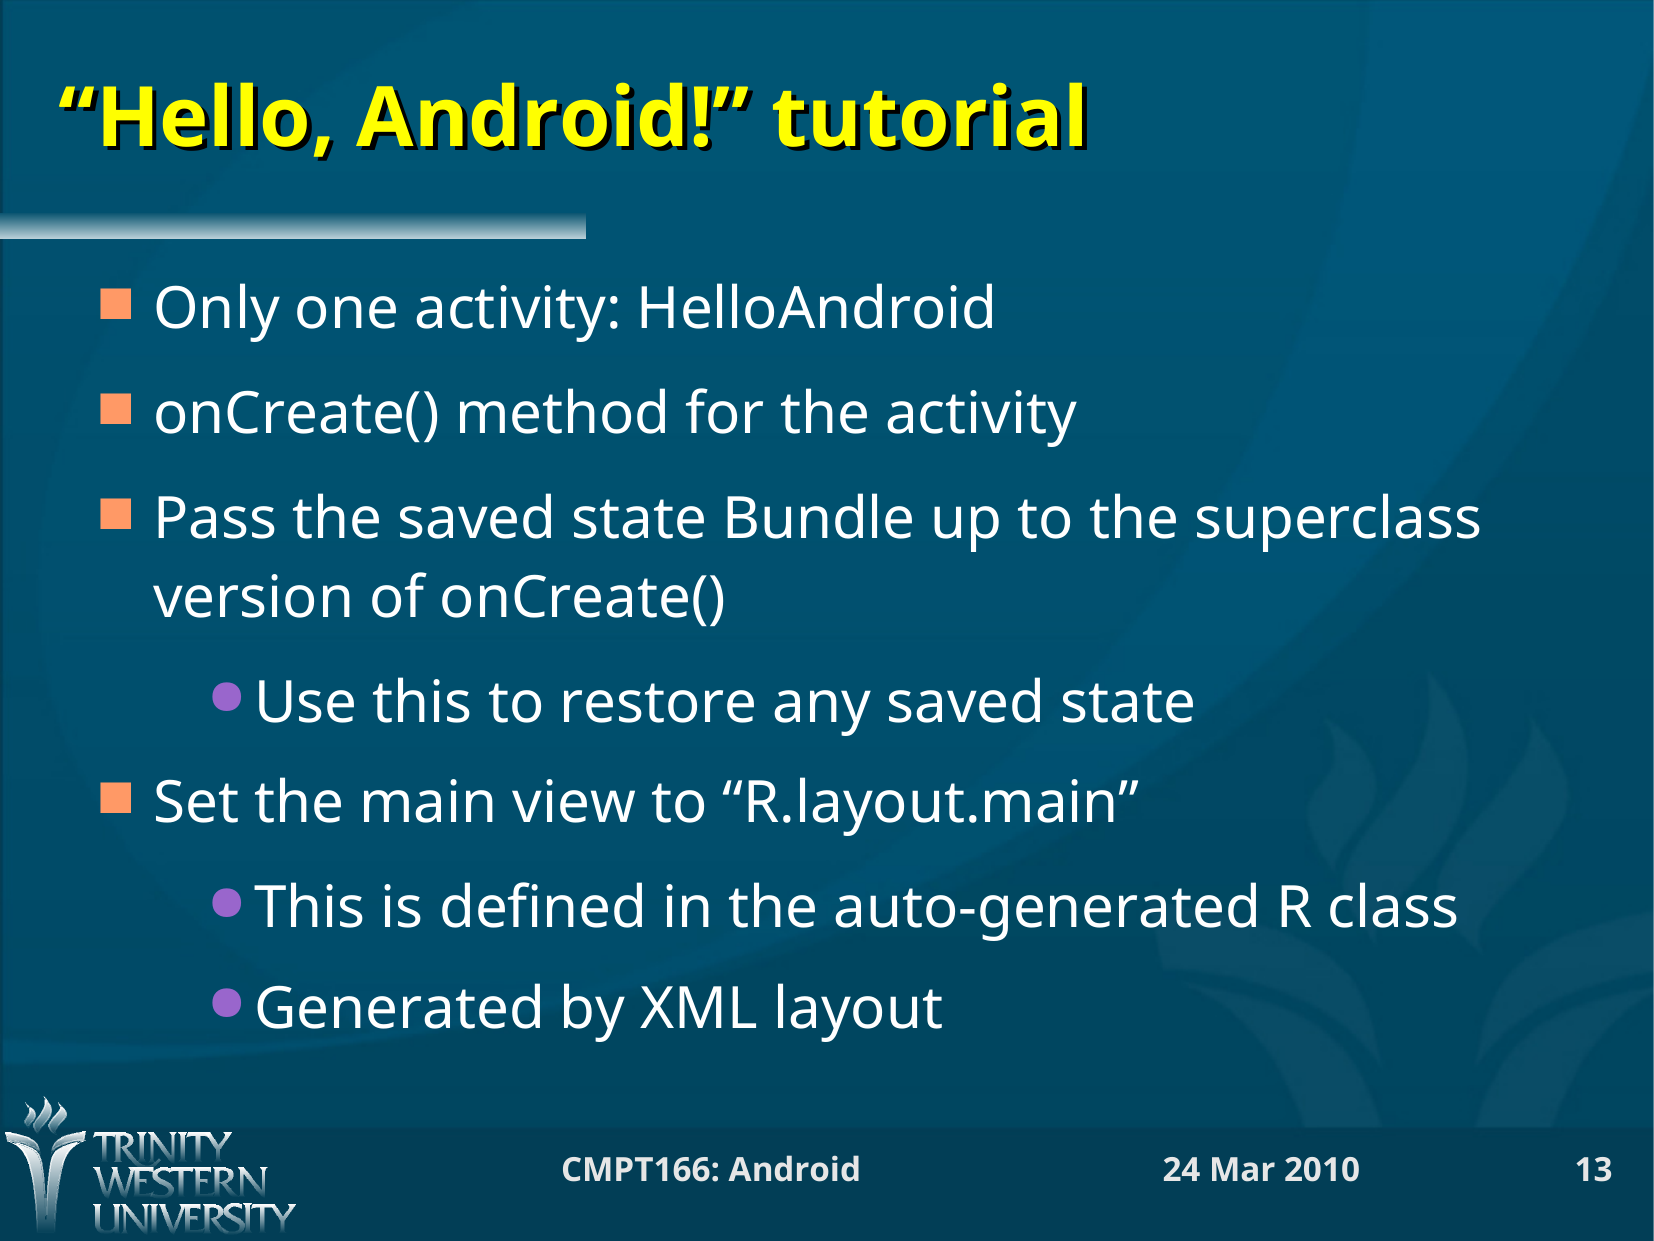

# “Hello, Android!” tutorial
Only one activity: HelloAndroid
onCreate() method for the activity
Pass the saved state Bundle up to the superclass version of onCreate()
Use this to restore any saved state
Set the main view to “R.layout.main”
This is defined in the auto-generated R class
Generated by XML layout
CMPT166: Android
24 Mar 2010
13